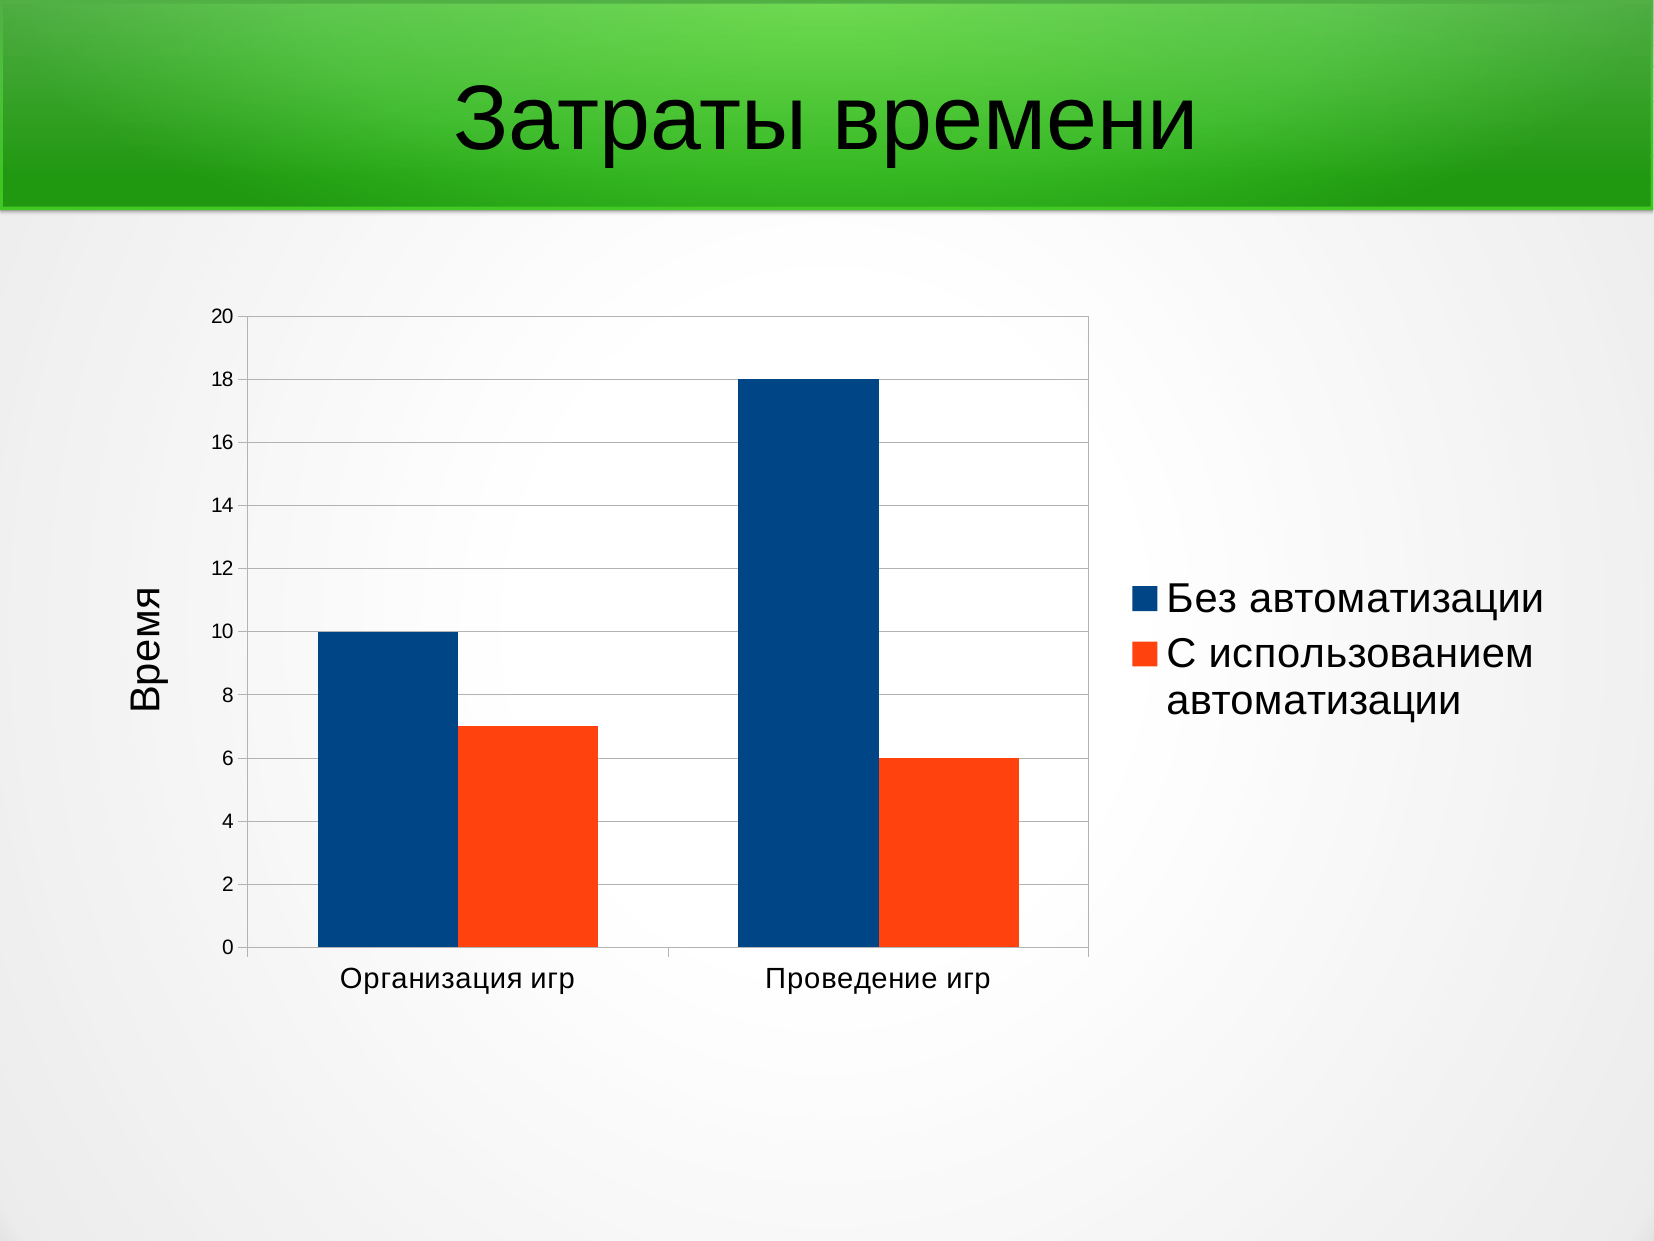

# Затраты времени
### Chart
| Category | Без автоматизации | С использованием автоматизации |
|---|---|---|
| Организация игр | 10.0 | 7.0 |
| Проведение игр | 18.0 | 6.0 |